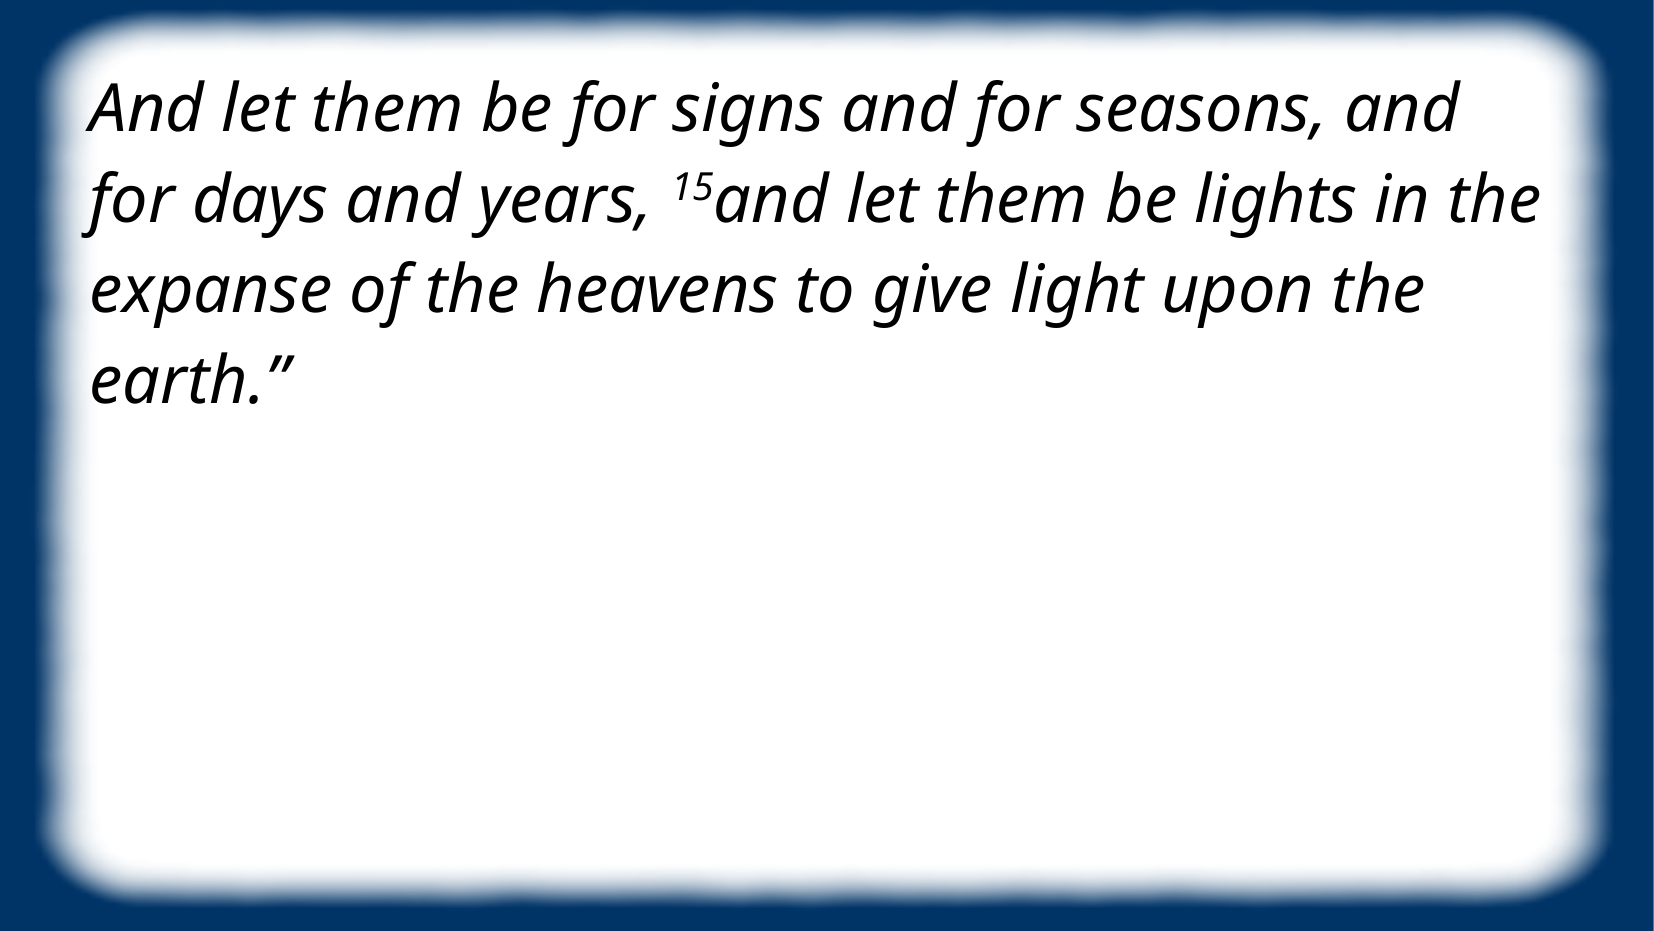

And let them be for signs and for seasons, and for days and years, 15and let them be lights in the expanse of the heavens to give light upon the earth.”